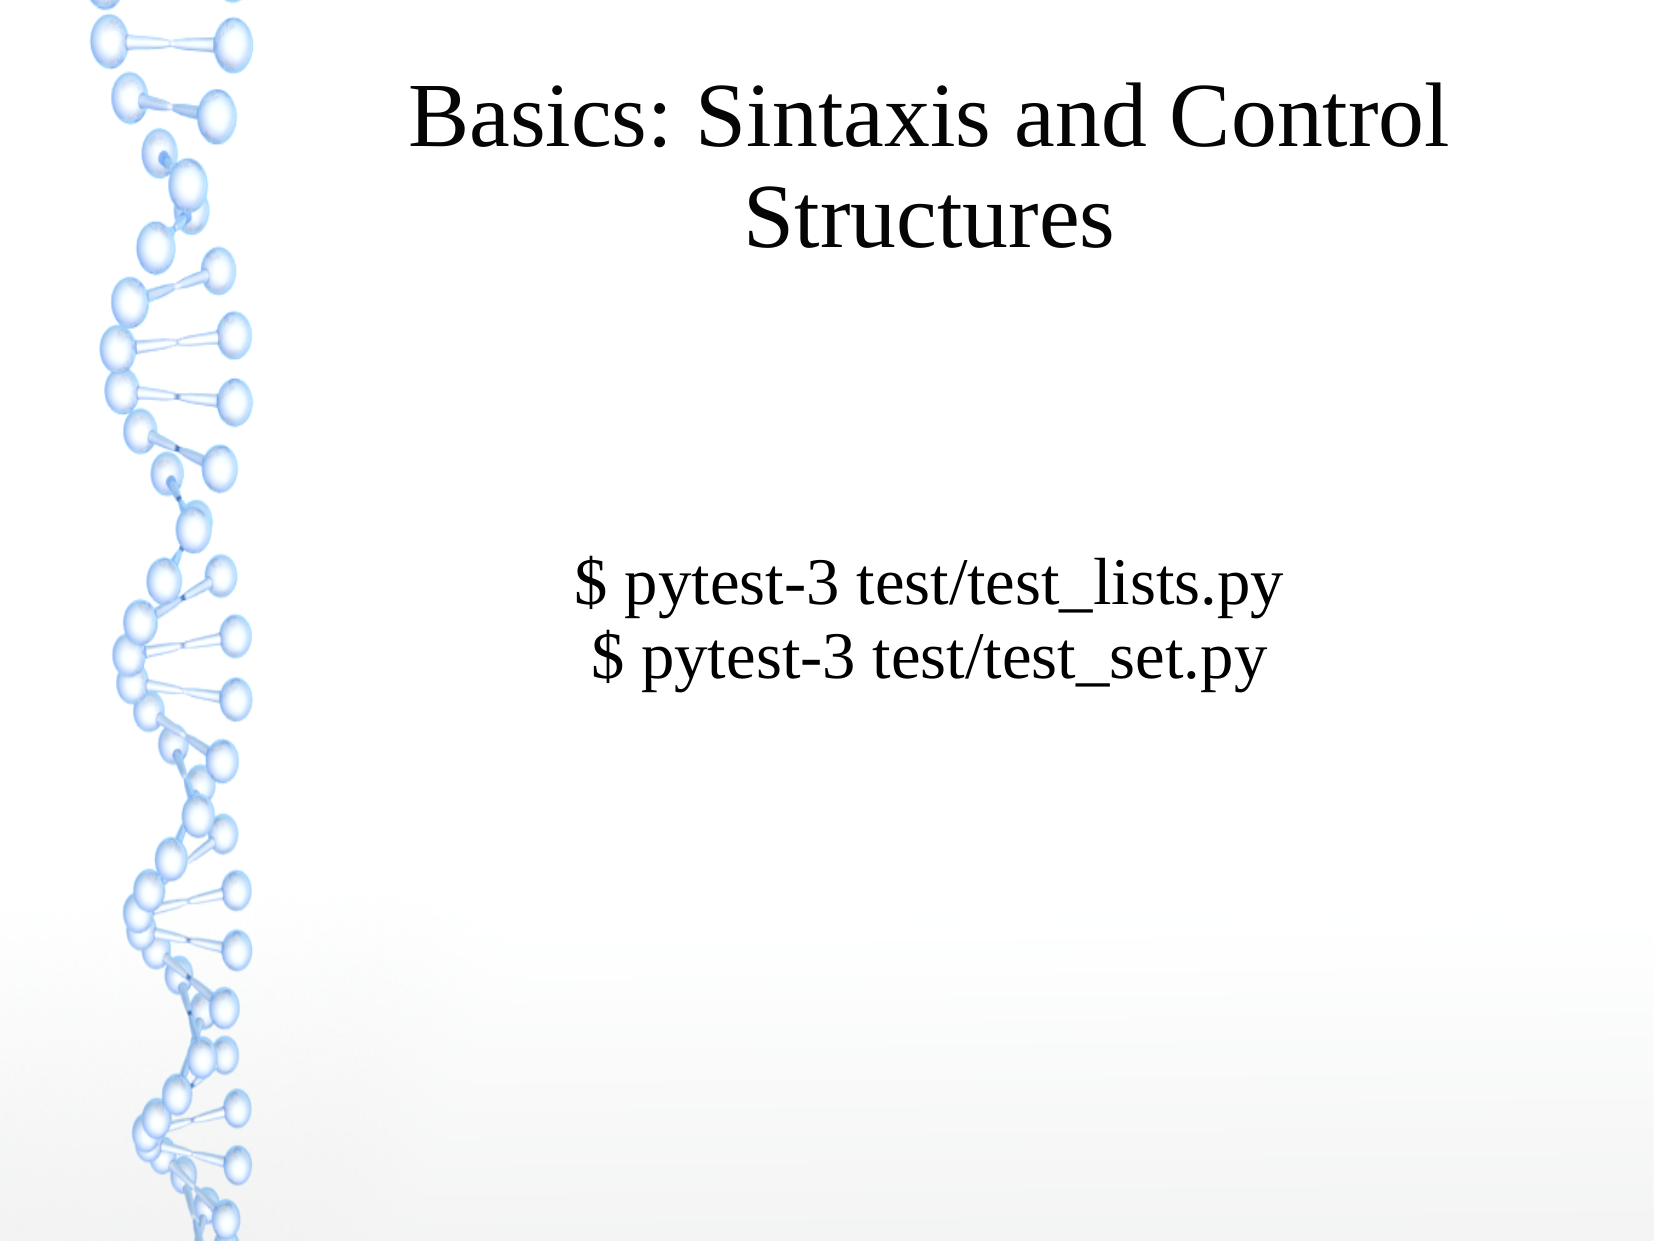

# Basics: Sintaxis and Control Structures
$ pytest-3 test/test_lists.py
$ pytest-3 test/test_set.py